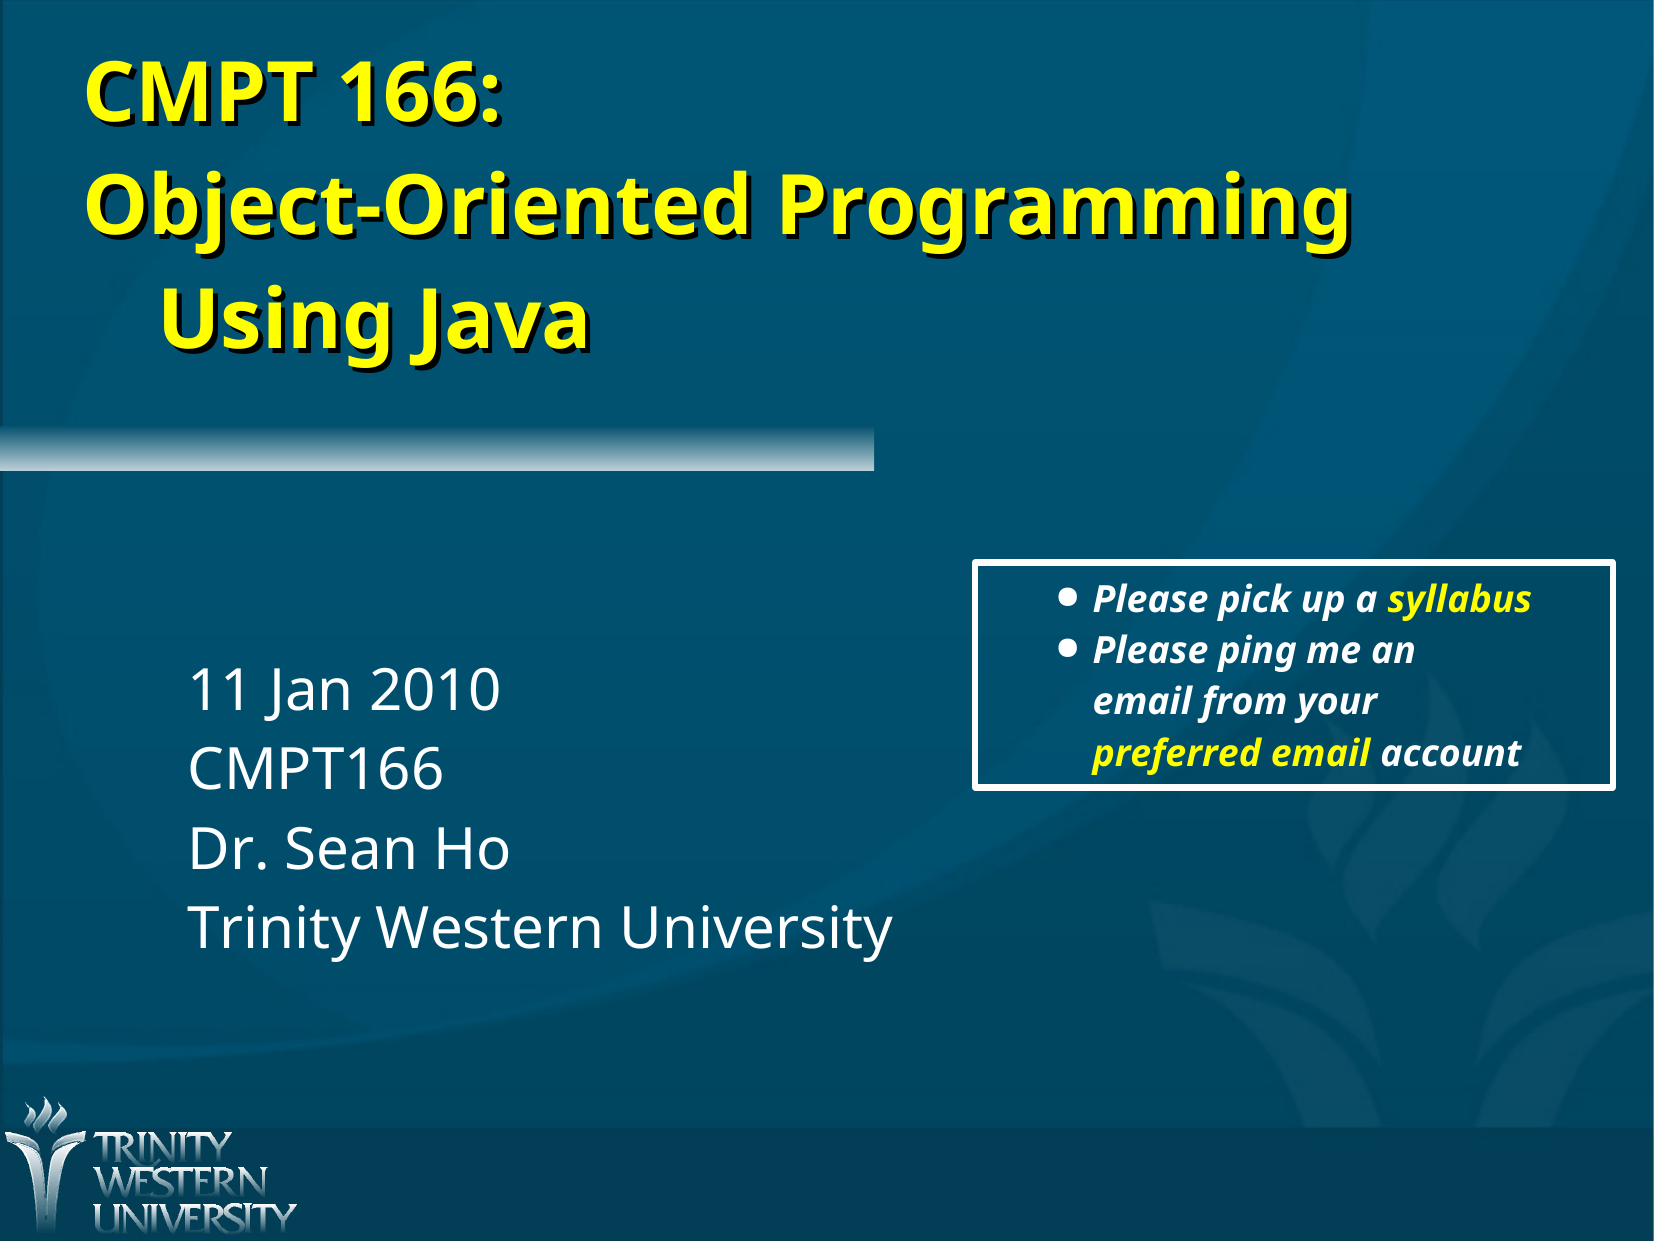

# CMPT 166: Object-Oriented Programming Using Java
11 Jan 2010
CMPT166
Dr. Sean Ho
Trinity Western University
Please pick up a syllabus
Please ping me an
email from your
preferred email account